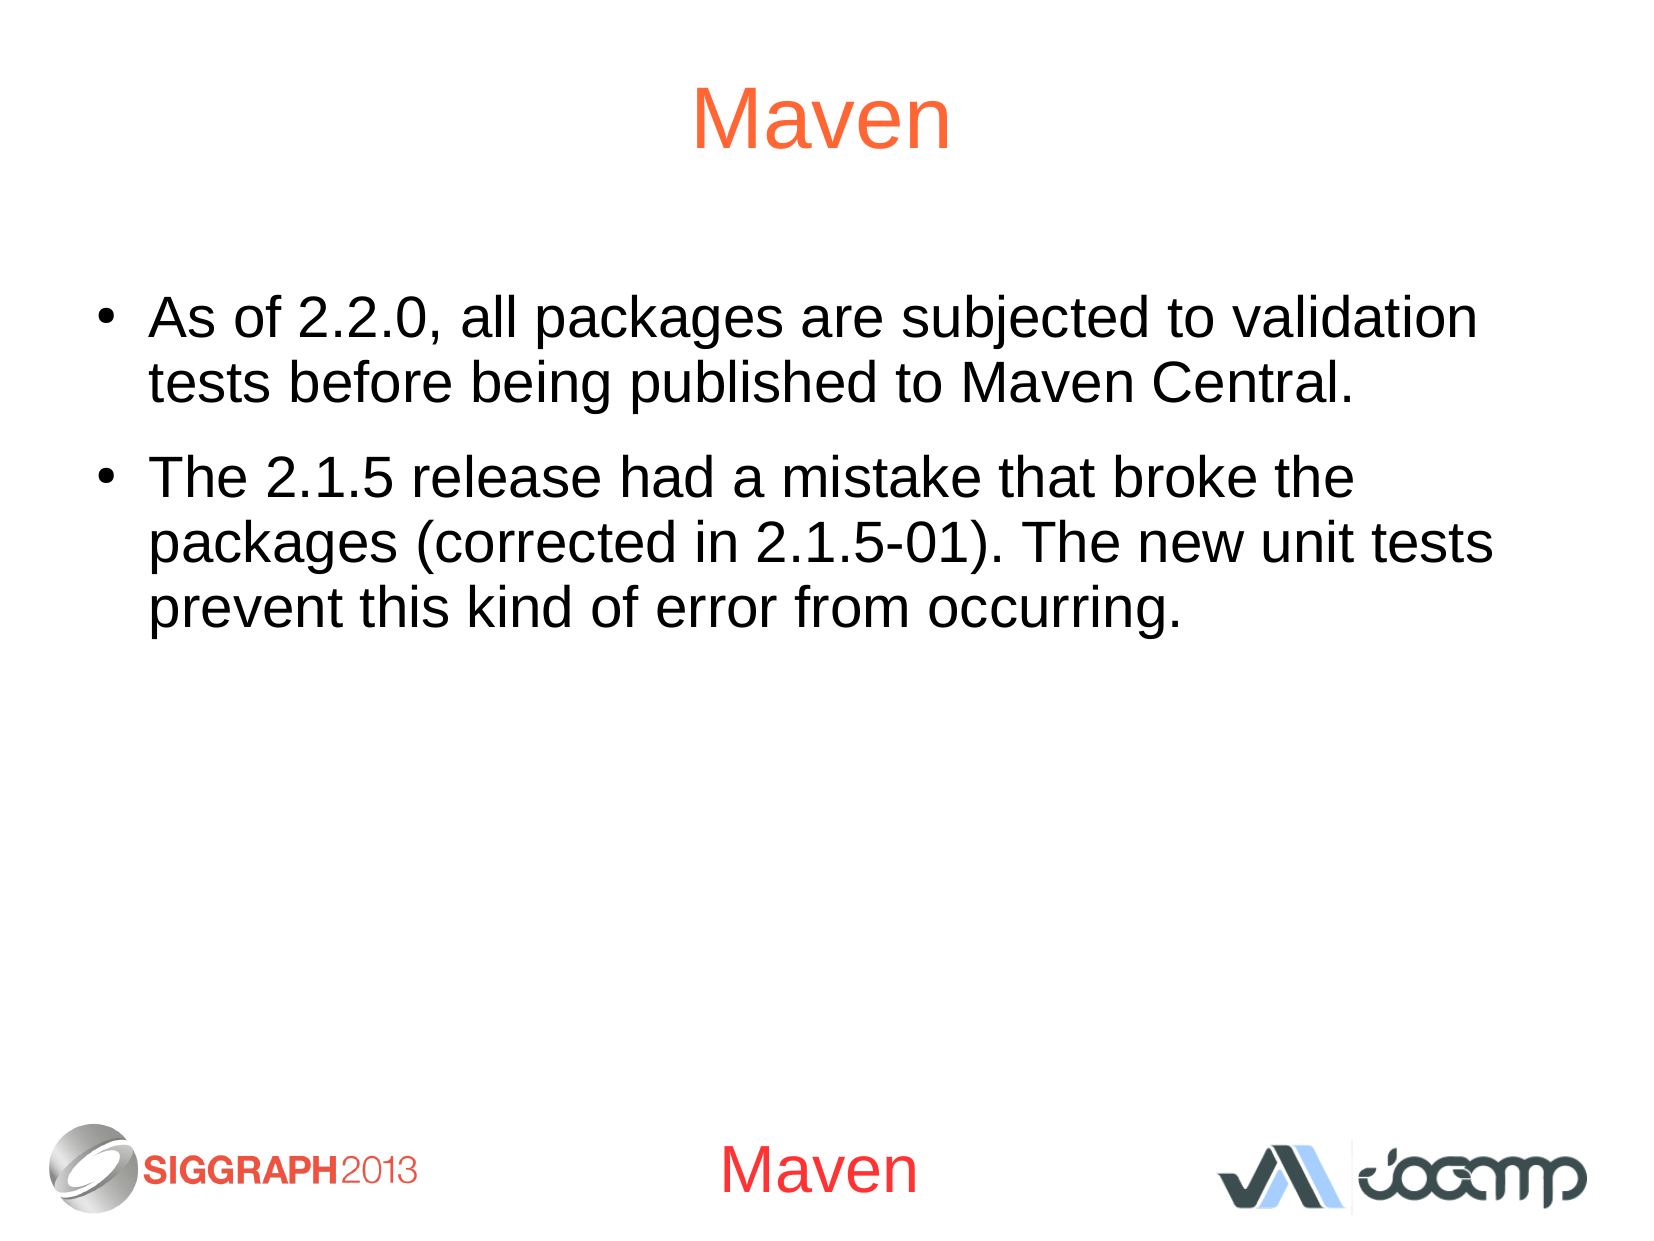

# Maven
As of 2.2.0, all packages are subjected to validation tests before being published to Maven Central.
The 2.1.5 release had a mistake that broke the packages (corrected in 2.1.5-01). The new unit tests prevent this kind of error from occurring.
Maven